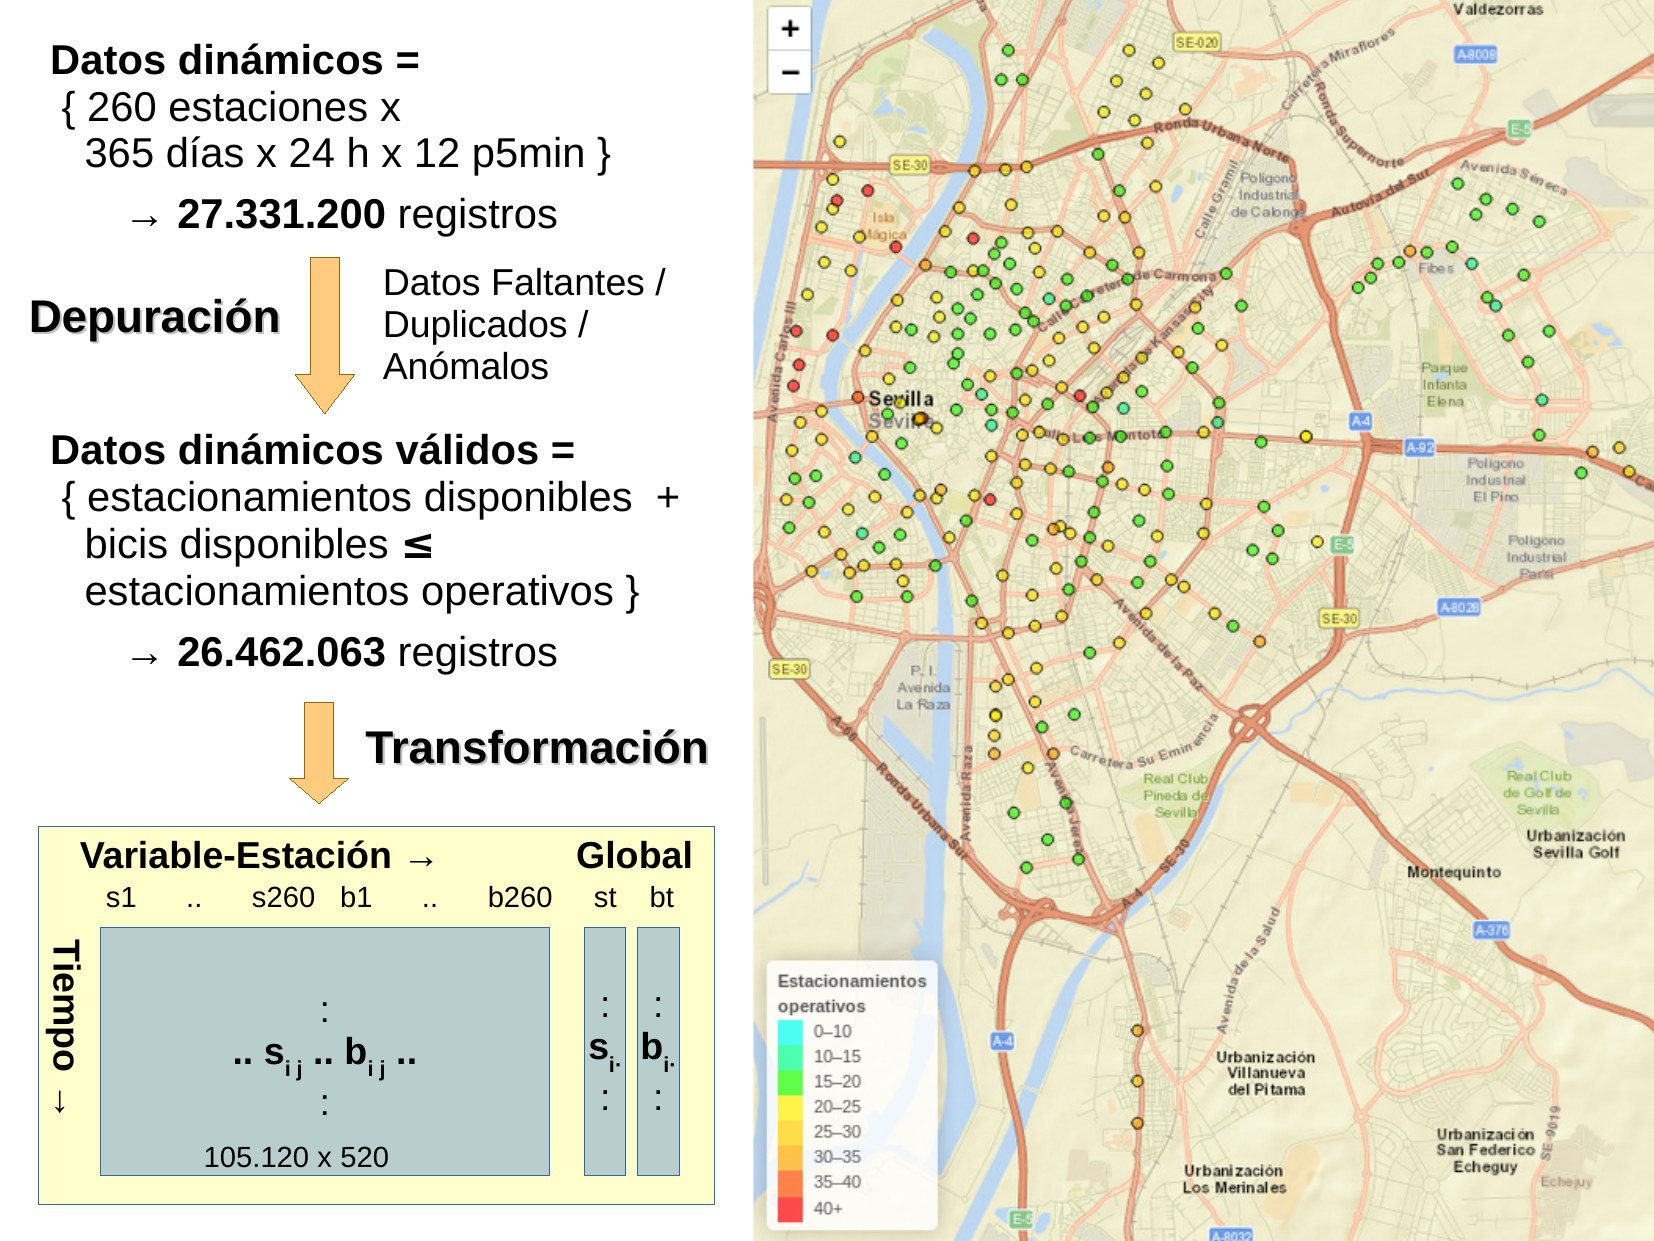

Datos dinámicos =
 { 260 estaciones x
 365 días x 24 h x 12 p5min }
	→ 27.331.200 registros
Datos Faltantes /
Duplicados /
Anómalos
Depuración
Datos dinámicos válidos =
 { estacionamientos disponibles + bicis disponibles ≤
 estacionamientos operativos }
	→ 26.462.063 registros
Transformación
Variable-Estación → Global
 s1 .. s260 b1 .. b260 st bt
:
.. si j .. bi j ..
:
:
si·
:
:
bi·
:
Tiempo →
105.120 x 520